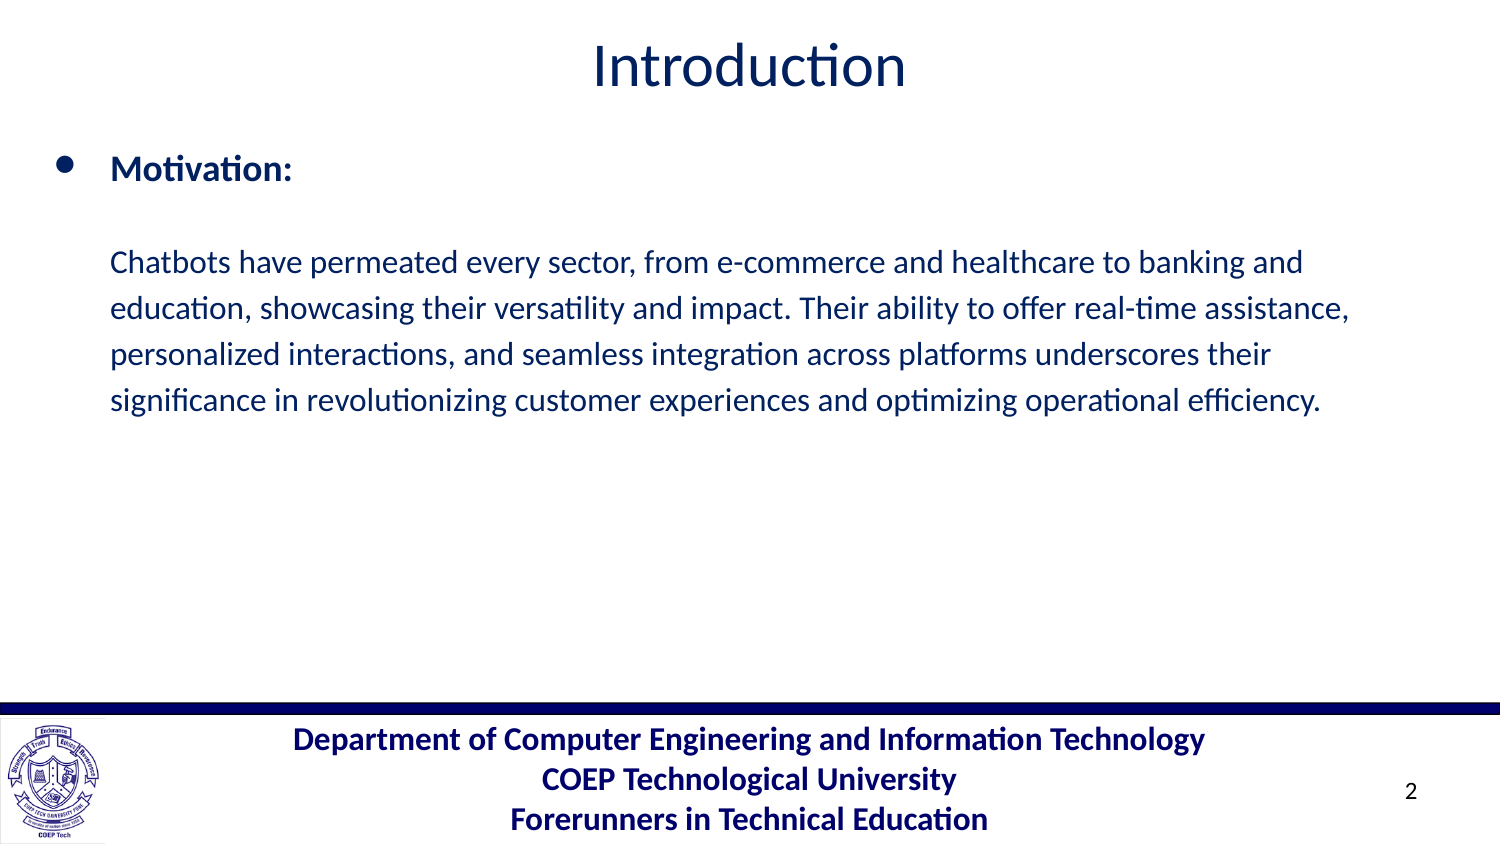

Introduction
Motivation:
Chatbots have permeated every sector, from e-commerce and healthcare to banking and education, showcasing their versatility and impact. Their ability to offer real-time assistance, personalized interactions, and seamless integration across platforms underscores their significance in revolutionizing customer experiences and optimizing operational efficiency.
Department of Computer Engineering and Information Technology
COEP Technological University
Forerunners in Technical Education
2